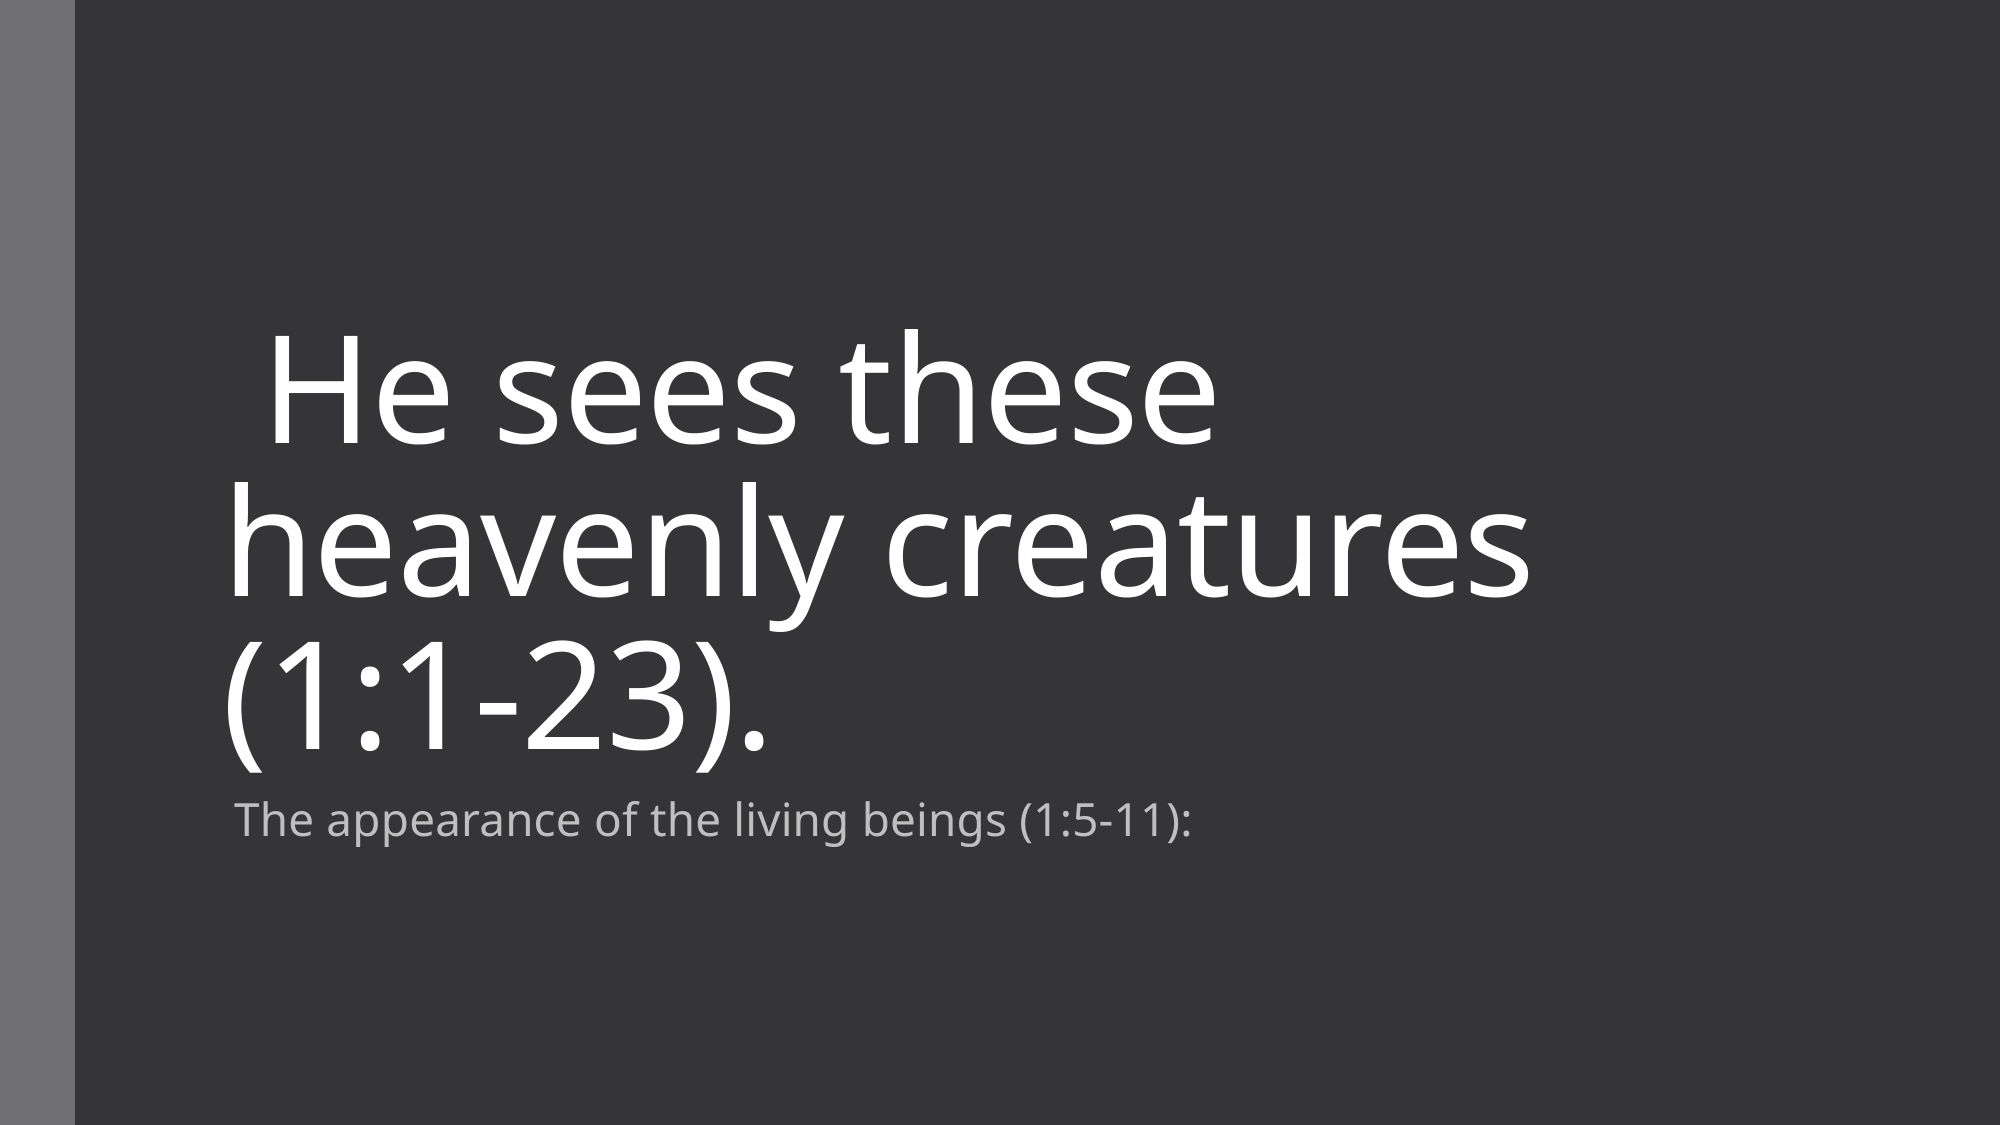

# He sees these heavenly creatures (1:1-23).
 The appearance of the living beings (1:5-11):